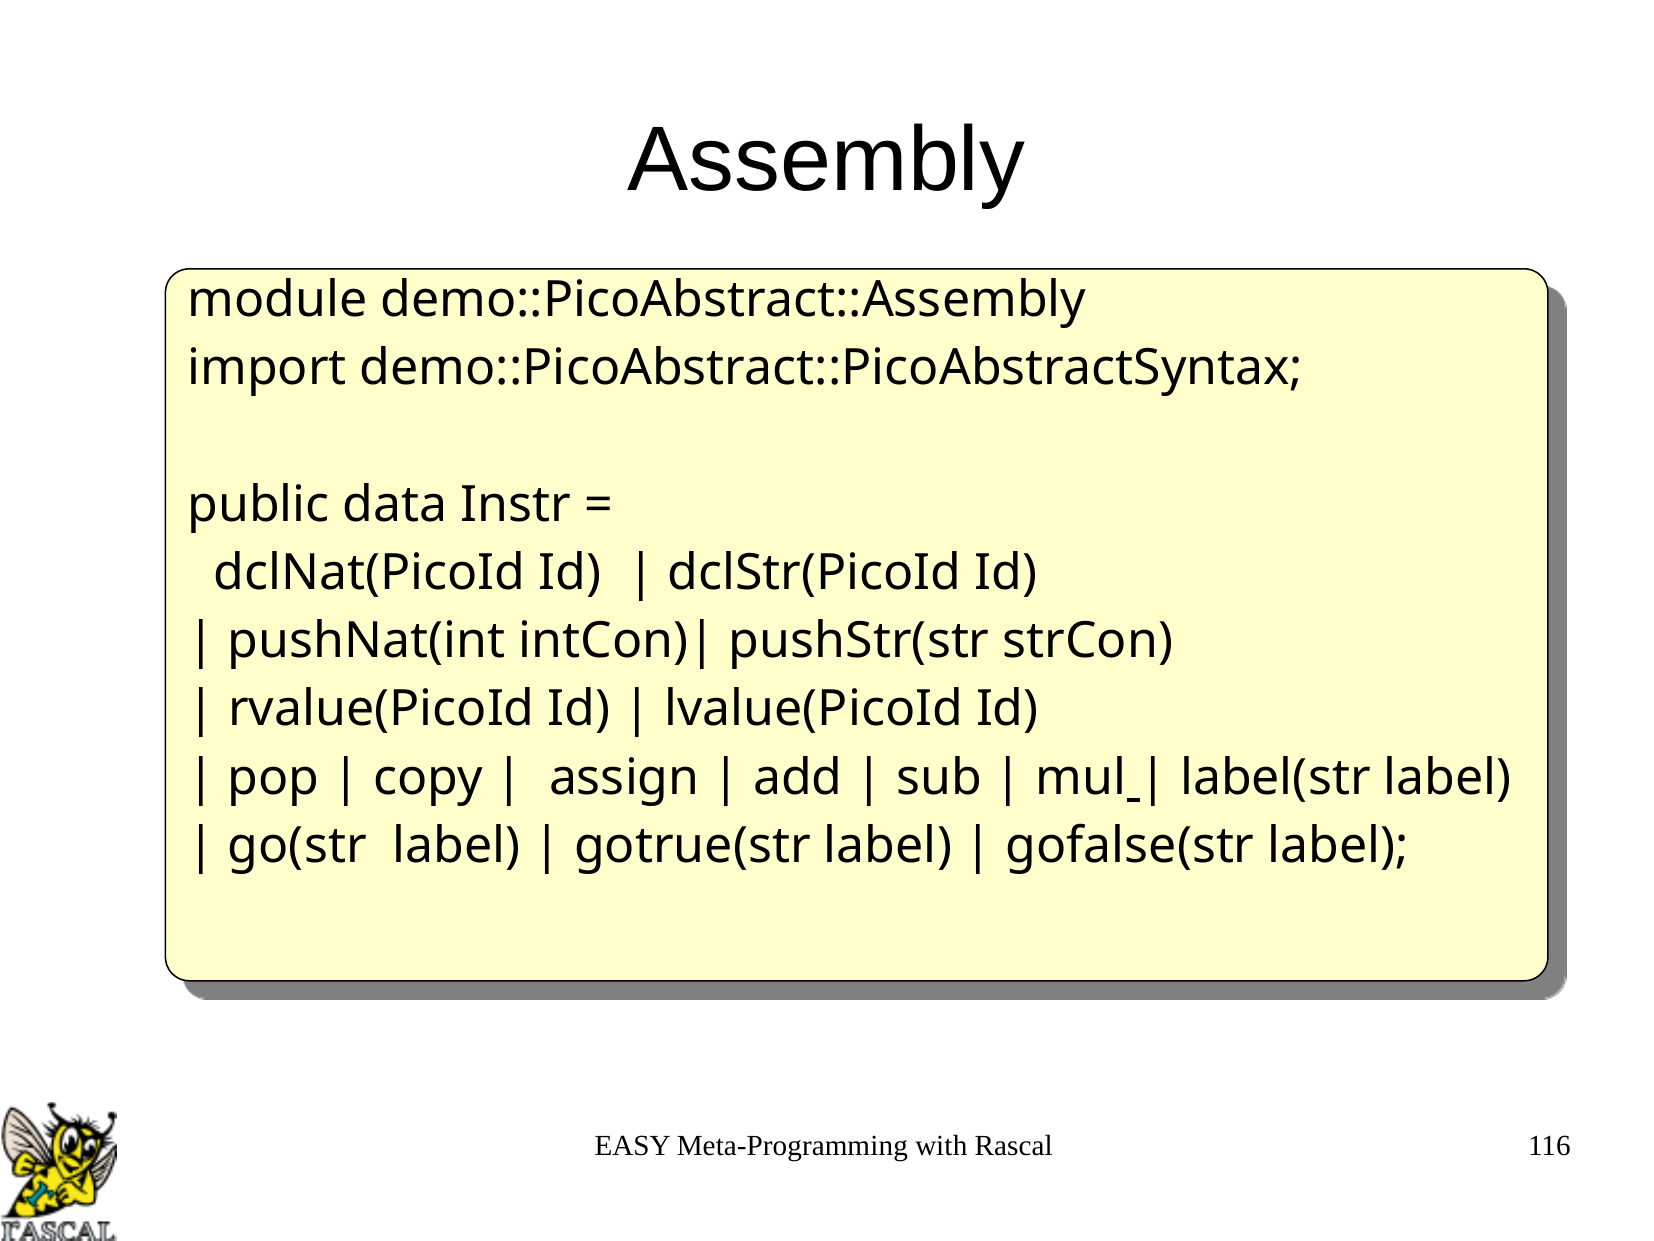

# Assembly
module demo::PicoAbstract::Assembly
import demo::PicoAbstract::PicoAbstractSyntax;
public data Instr =
 dclNat(PicoId Id) | dclStr(PicoId Id)
| pushNat(int intCon)| pushStr(str strCon)
| rvalue(PicoId Id) | lvalue(PicoId Id)
| pop | copy | assign | add | sub | mul | label(str label)
| go(str label) | gotrue(str label) | gofalse(str label);
116